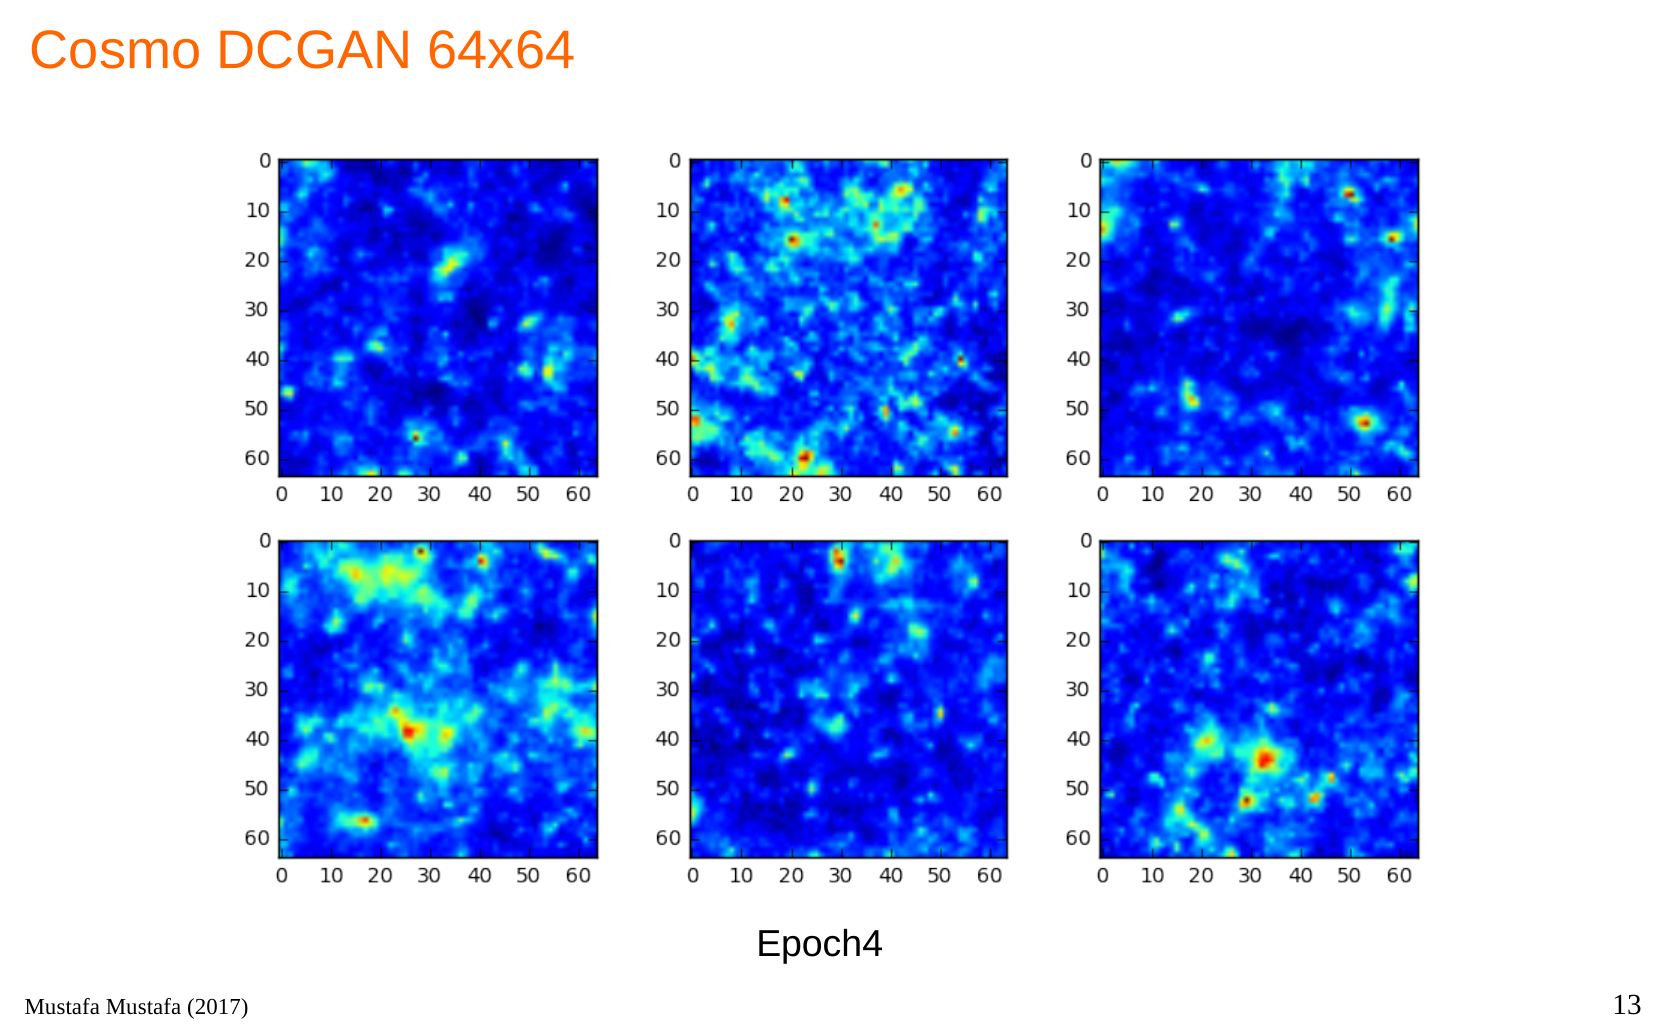

# Cosmo DCGAN 64x64
Epoch4
13
Mustafa Mustafa (2017)